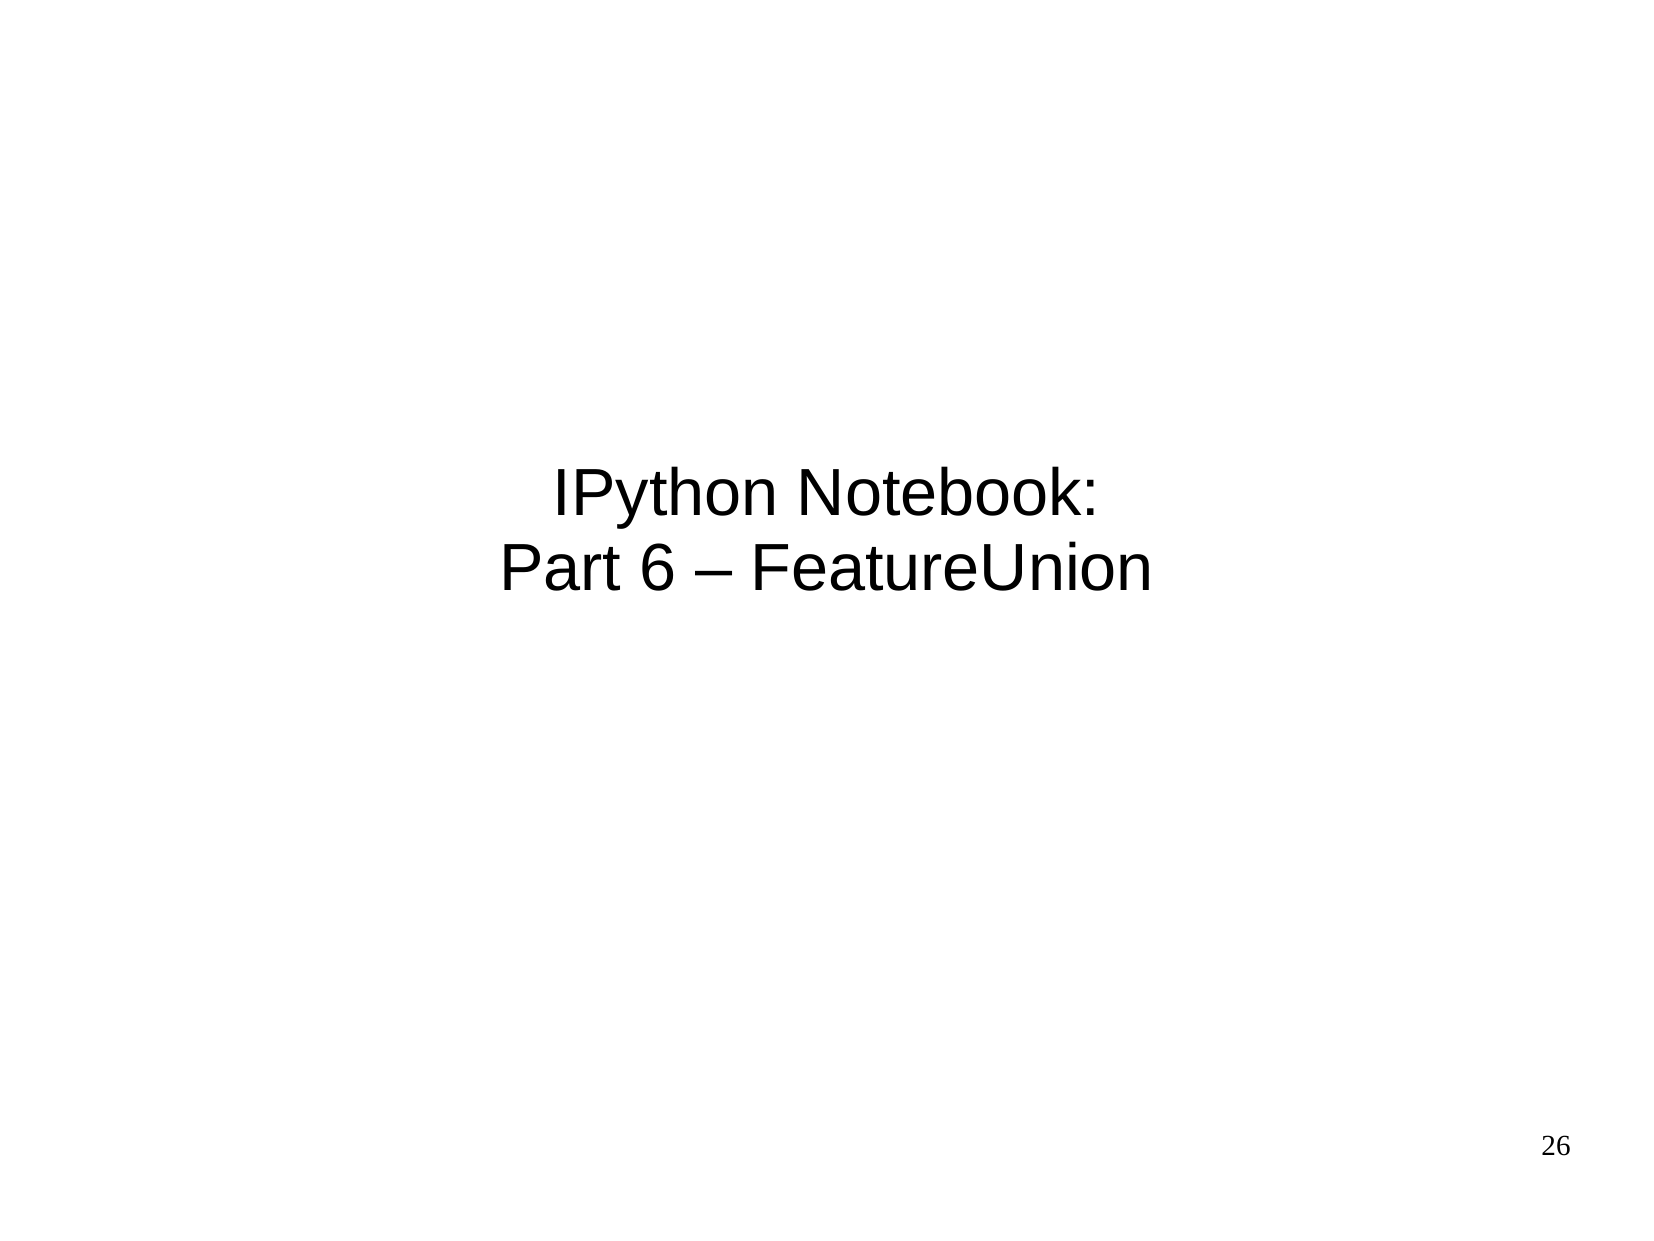

IPython Notebook:
Part 6 – FeatureUnion
26